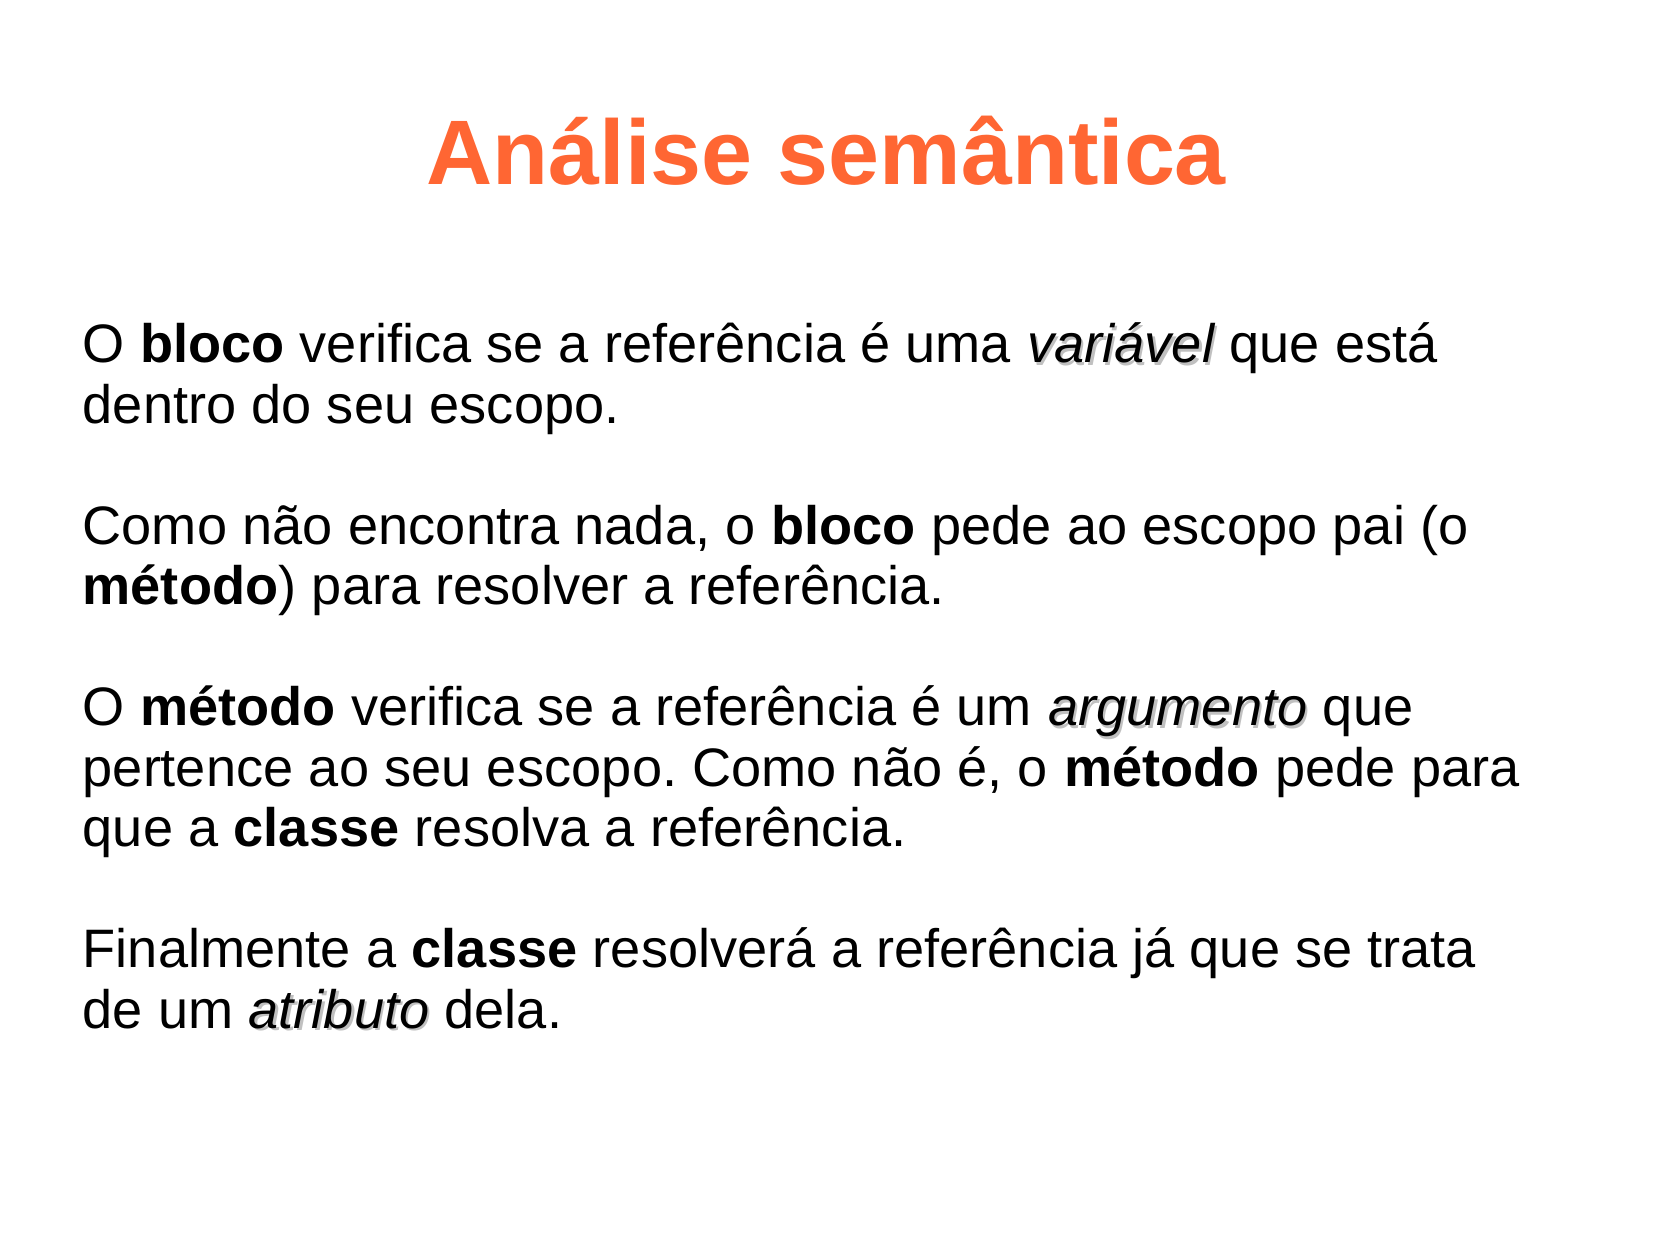

# Análise semântica
O bloco verifica se a referência é uma variável que está dentro do seu escopo.
Como não encontra nada, o bloco pede ao escopo pai (o método) para resolver a referência.
O método verifica se a referência é um argumento que pertence ao seu escopo. Como não é, o método pede para que a classe resolva a referência.
Finalmente a classe resolverá a referência já que se trata de um atributo dela.